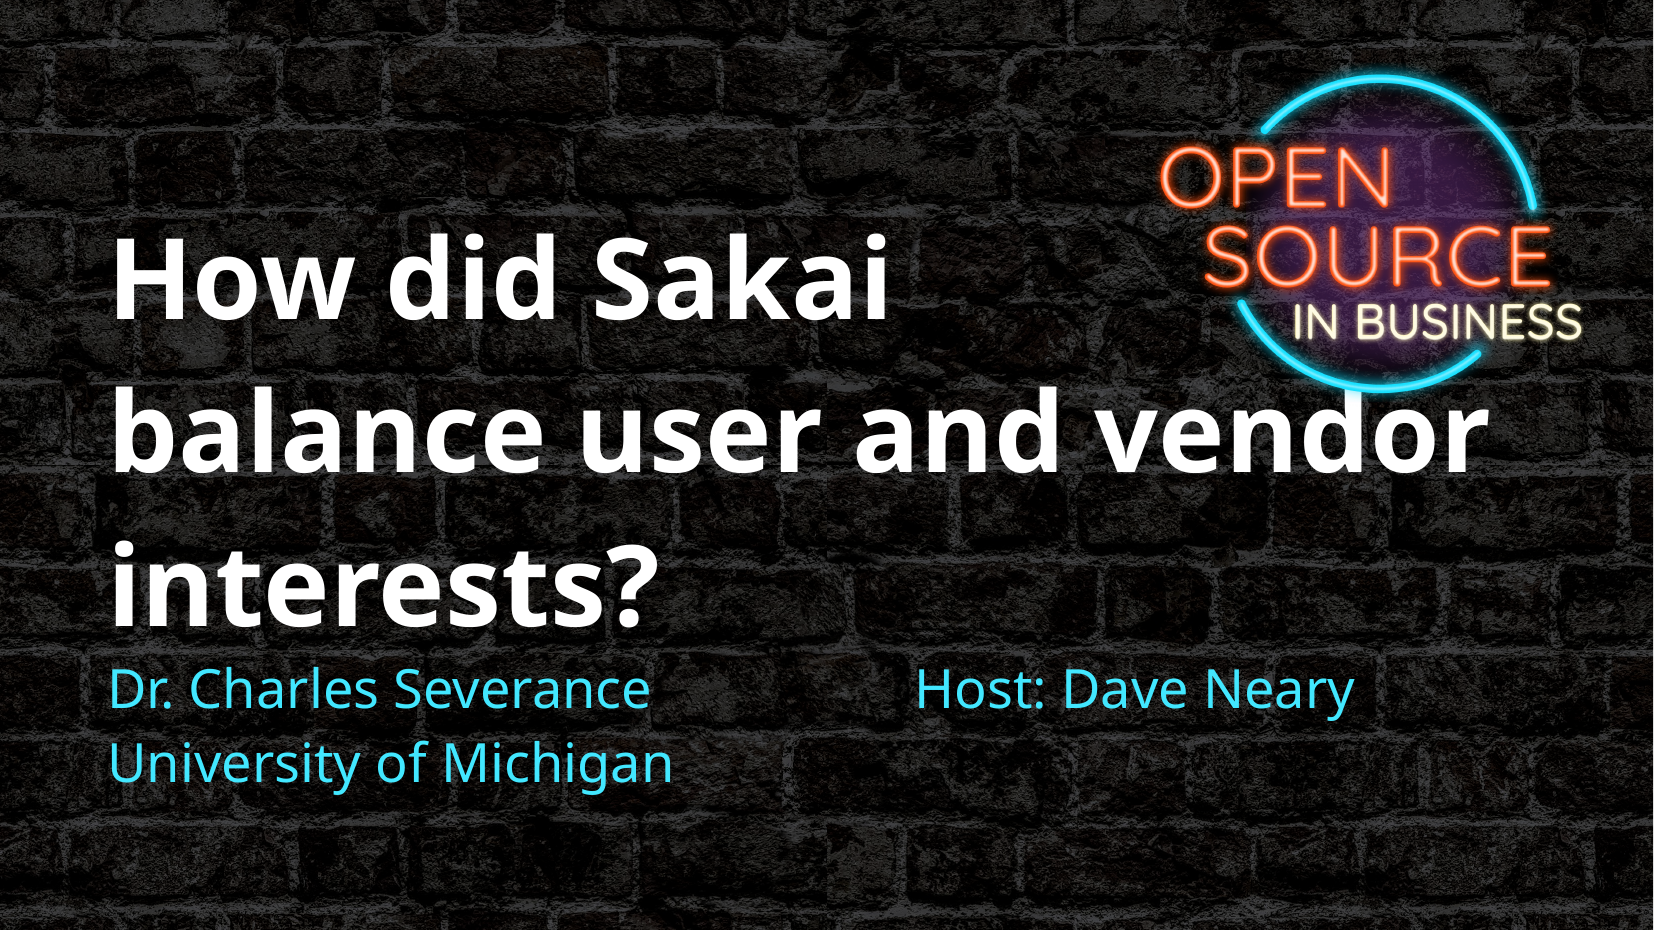

# How did Sakai balance user and vendor interests?
Dr. Charles Severance
University of Michigan
Host: Dave Neary